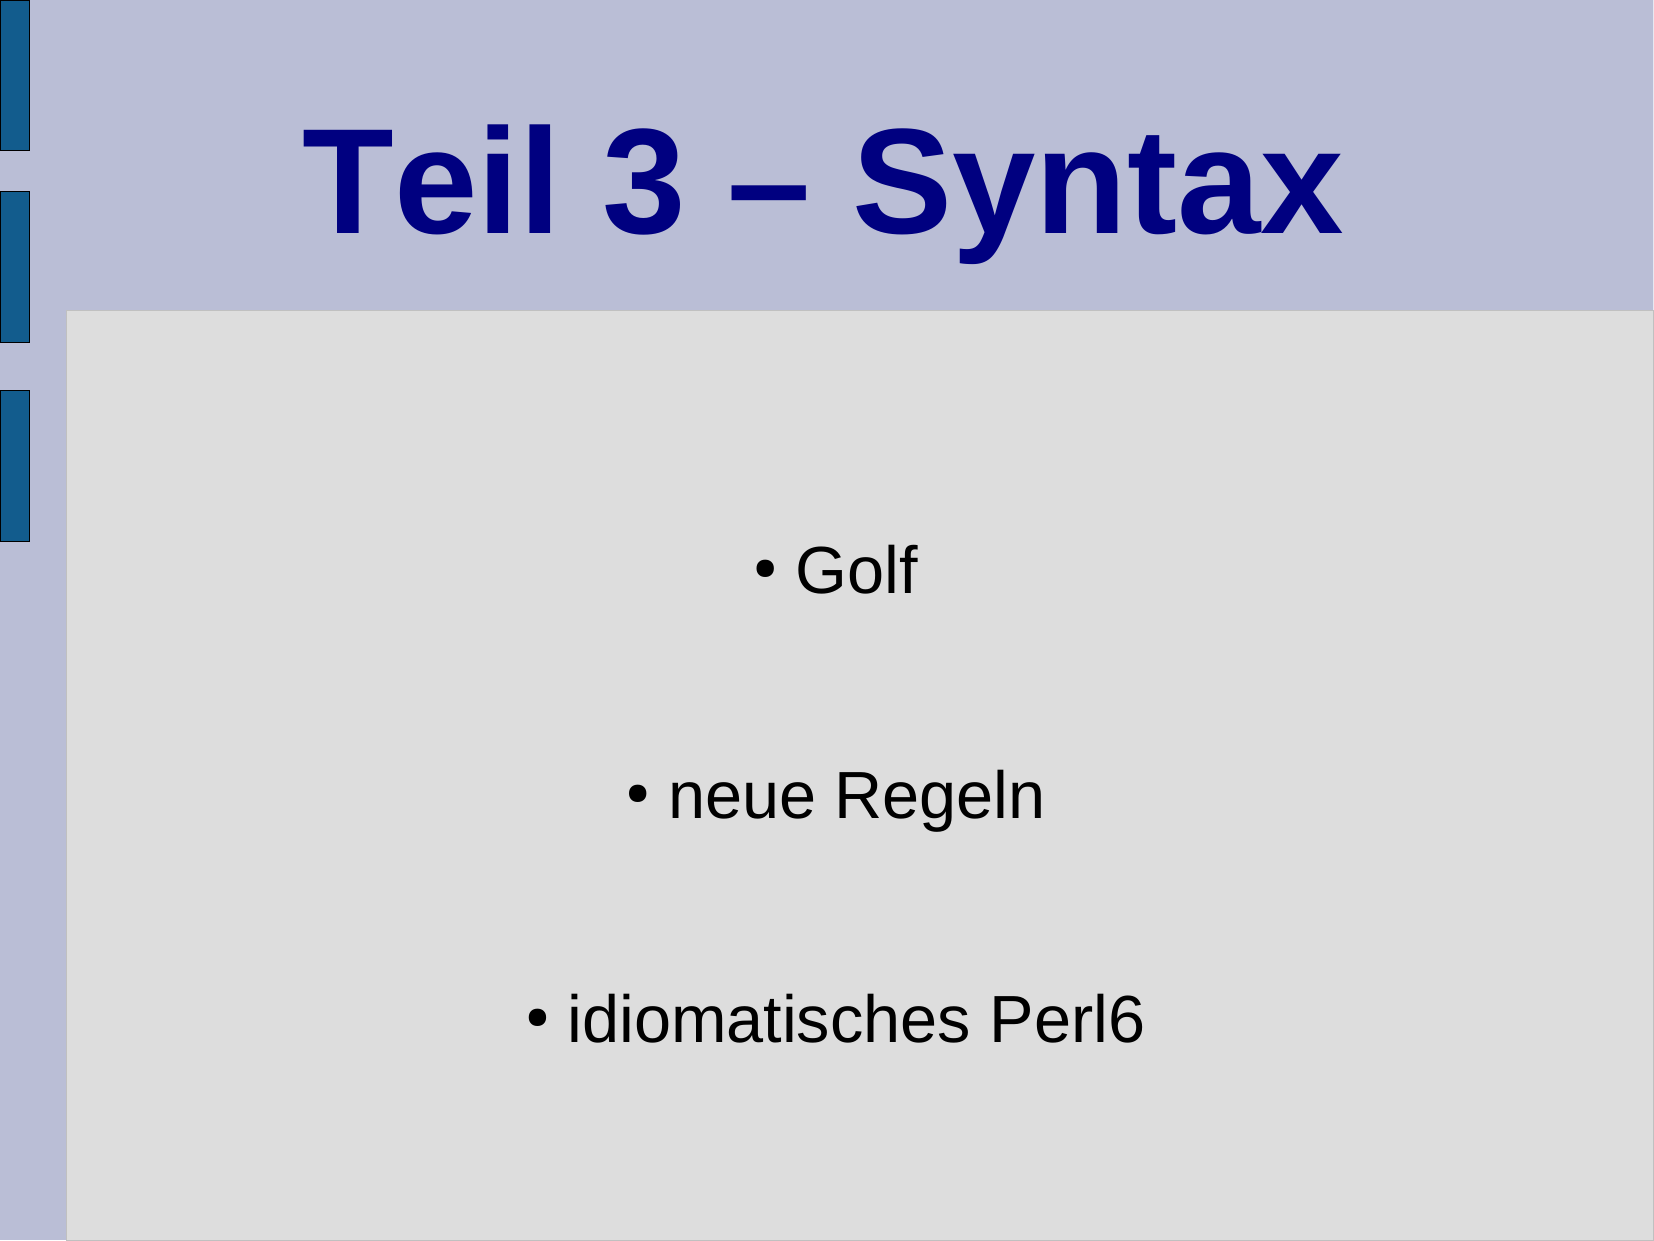

# Teil 3 – Syntax
 Golf
 neue Regeln
 idiomatisches Perl6